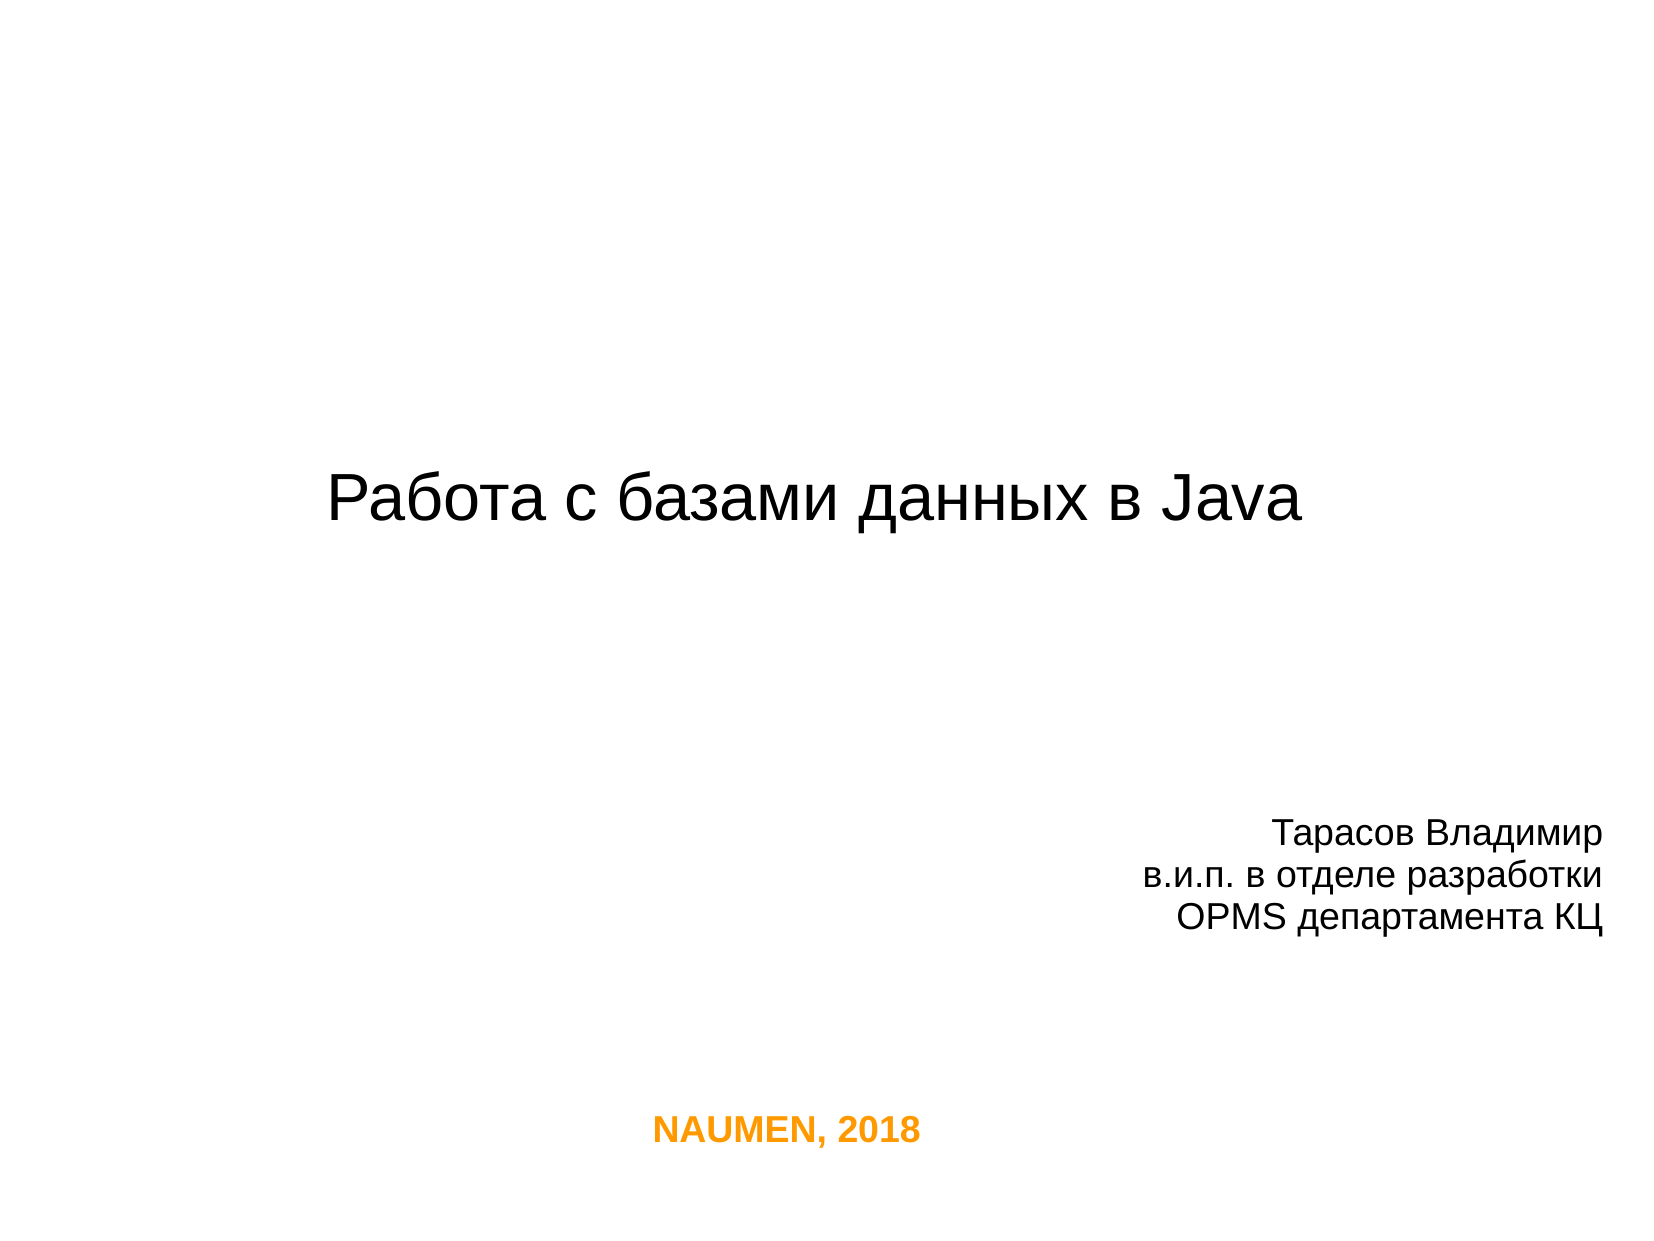

# Работа с базами данных в Java
Тарасов Владимир
в.и.п. в отделе разработки OPMS департамента КЦ
NAUMEN, 2018